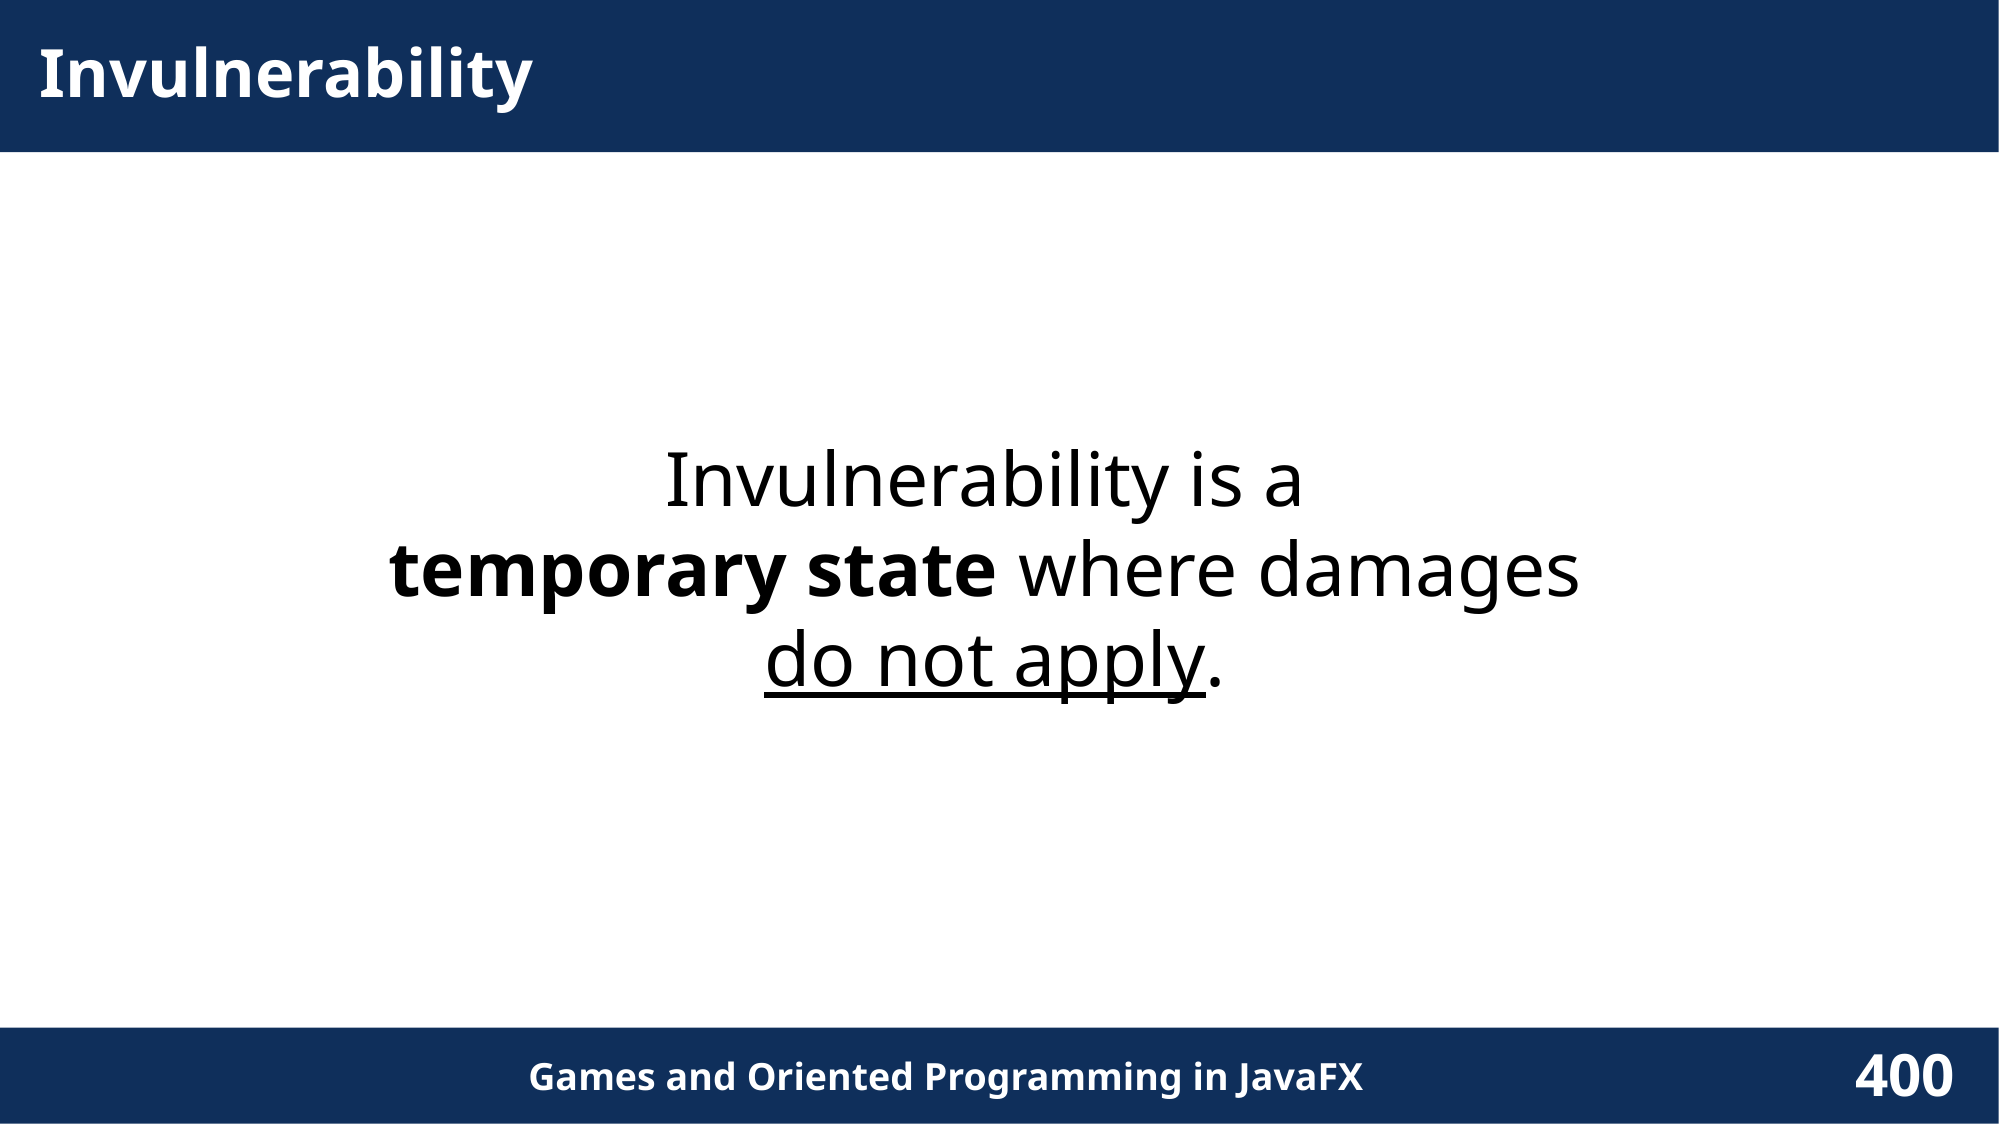

Invulnerability
Invulnerability is a
temporary state where damages
do not apply.